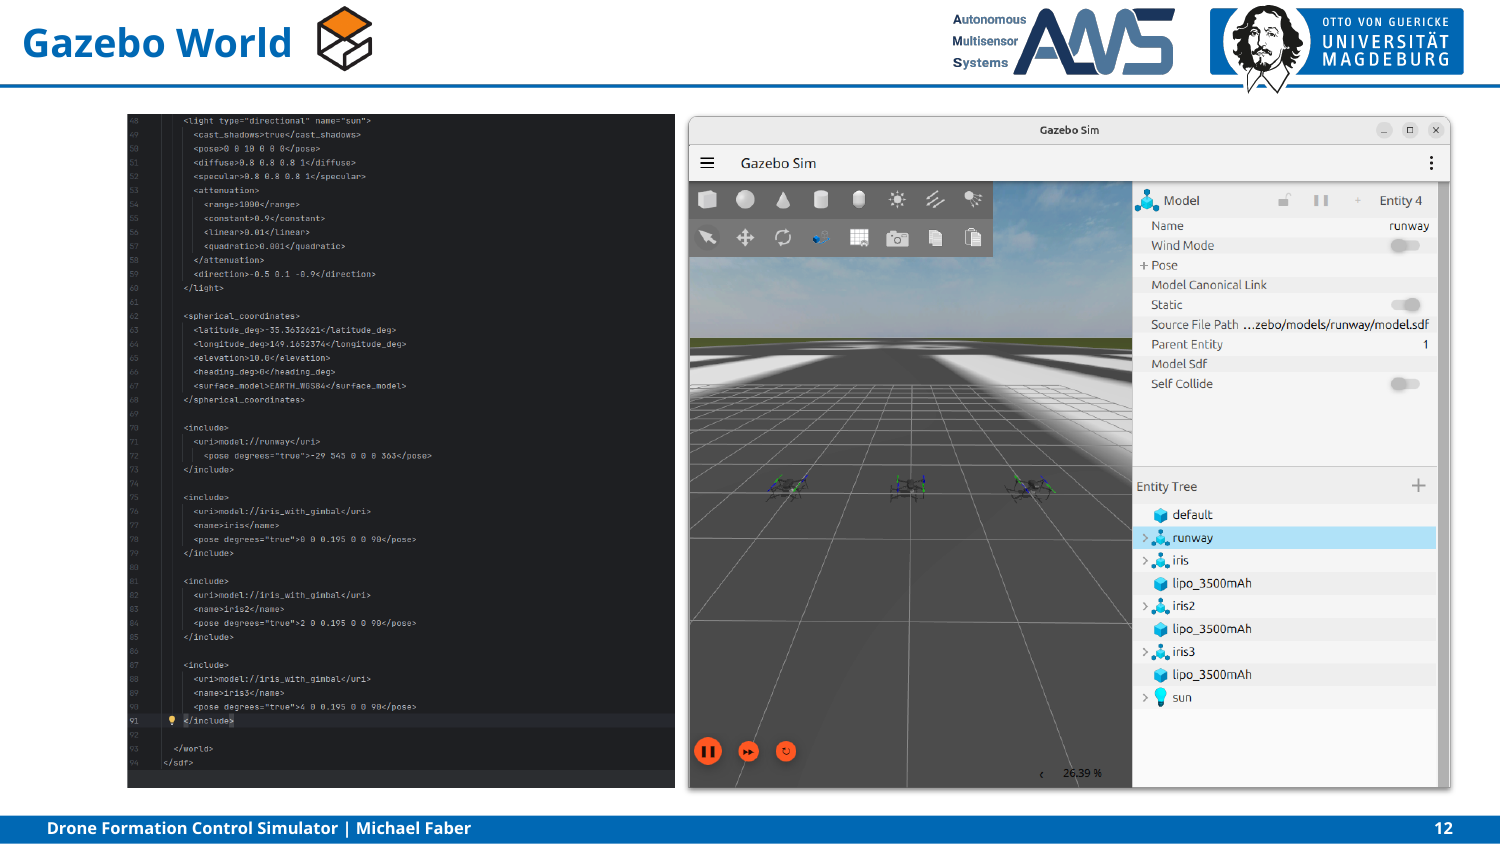

# Gazebo World
Drone Formation Control Simulator | Michael Faber
12